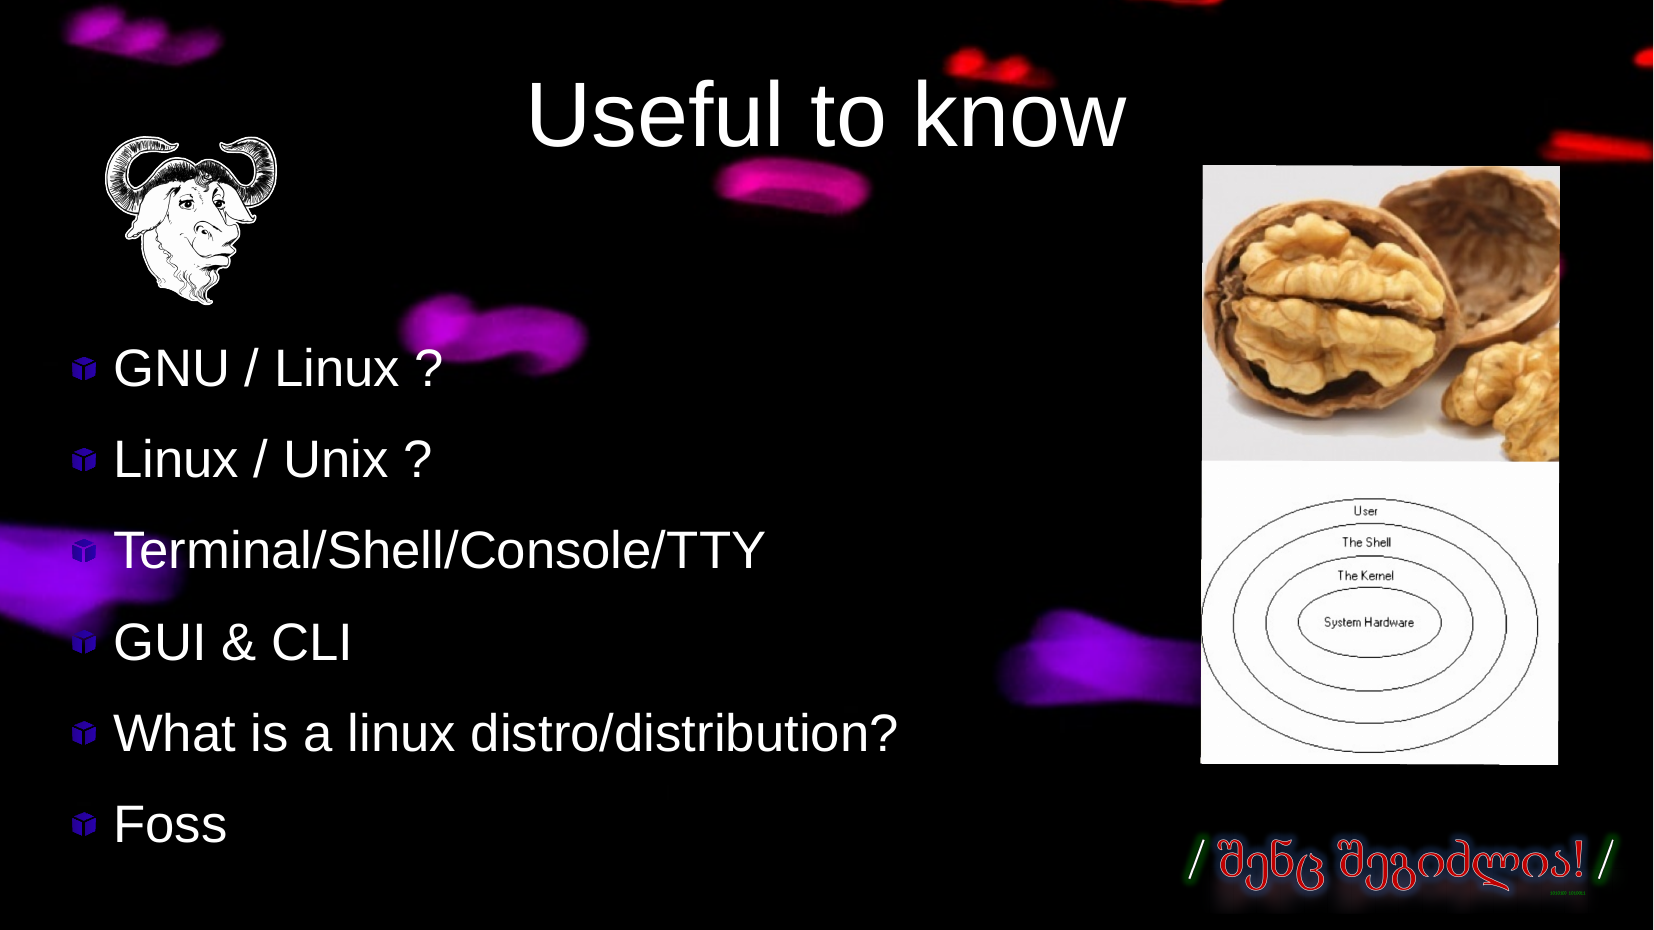

# Useful to know
GNU / Linux ?
Linux / Unix ?
Terminal/Shell/Console/TTY
GUI & CLI
What is a linux distro/distribution?
Foss